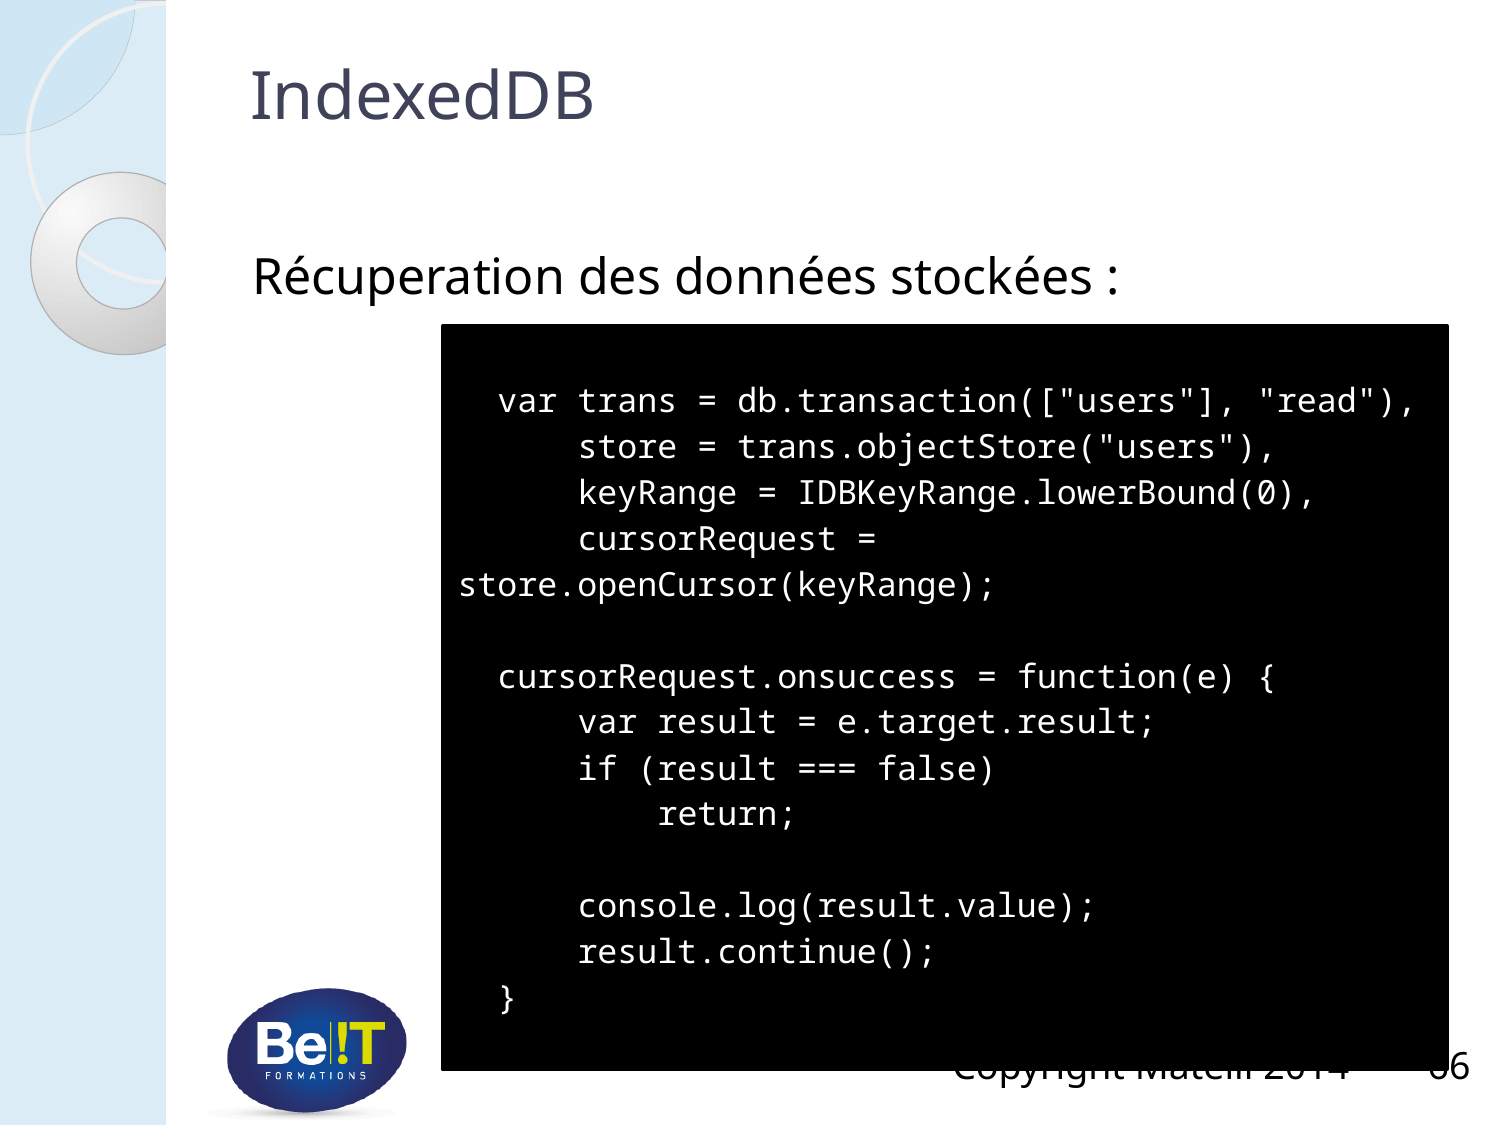

# IndexedDB
Récuperation des données stockées :
 var trans = db.transaction(["users"], "read"),
 store = trans.objectStore("users"),
 keyRange = IDBKeyRange.lowerBound(0),
 cursorRequest = store.openCursor(keyRange);
 cursorRequest.onsuccess = function(e) {
 var result = e.target.result;
 if (result === false)
 return;
 console.log(result.value);
 result.continue();
 }
Copyright Matelli 2014